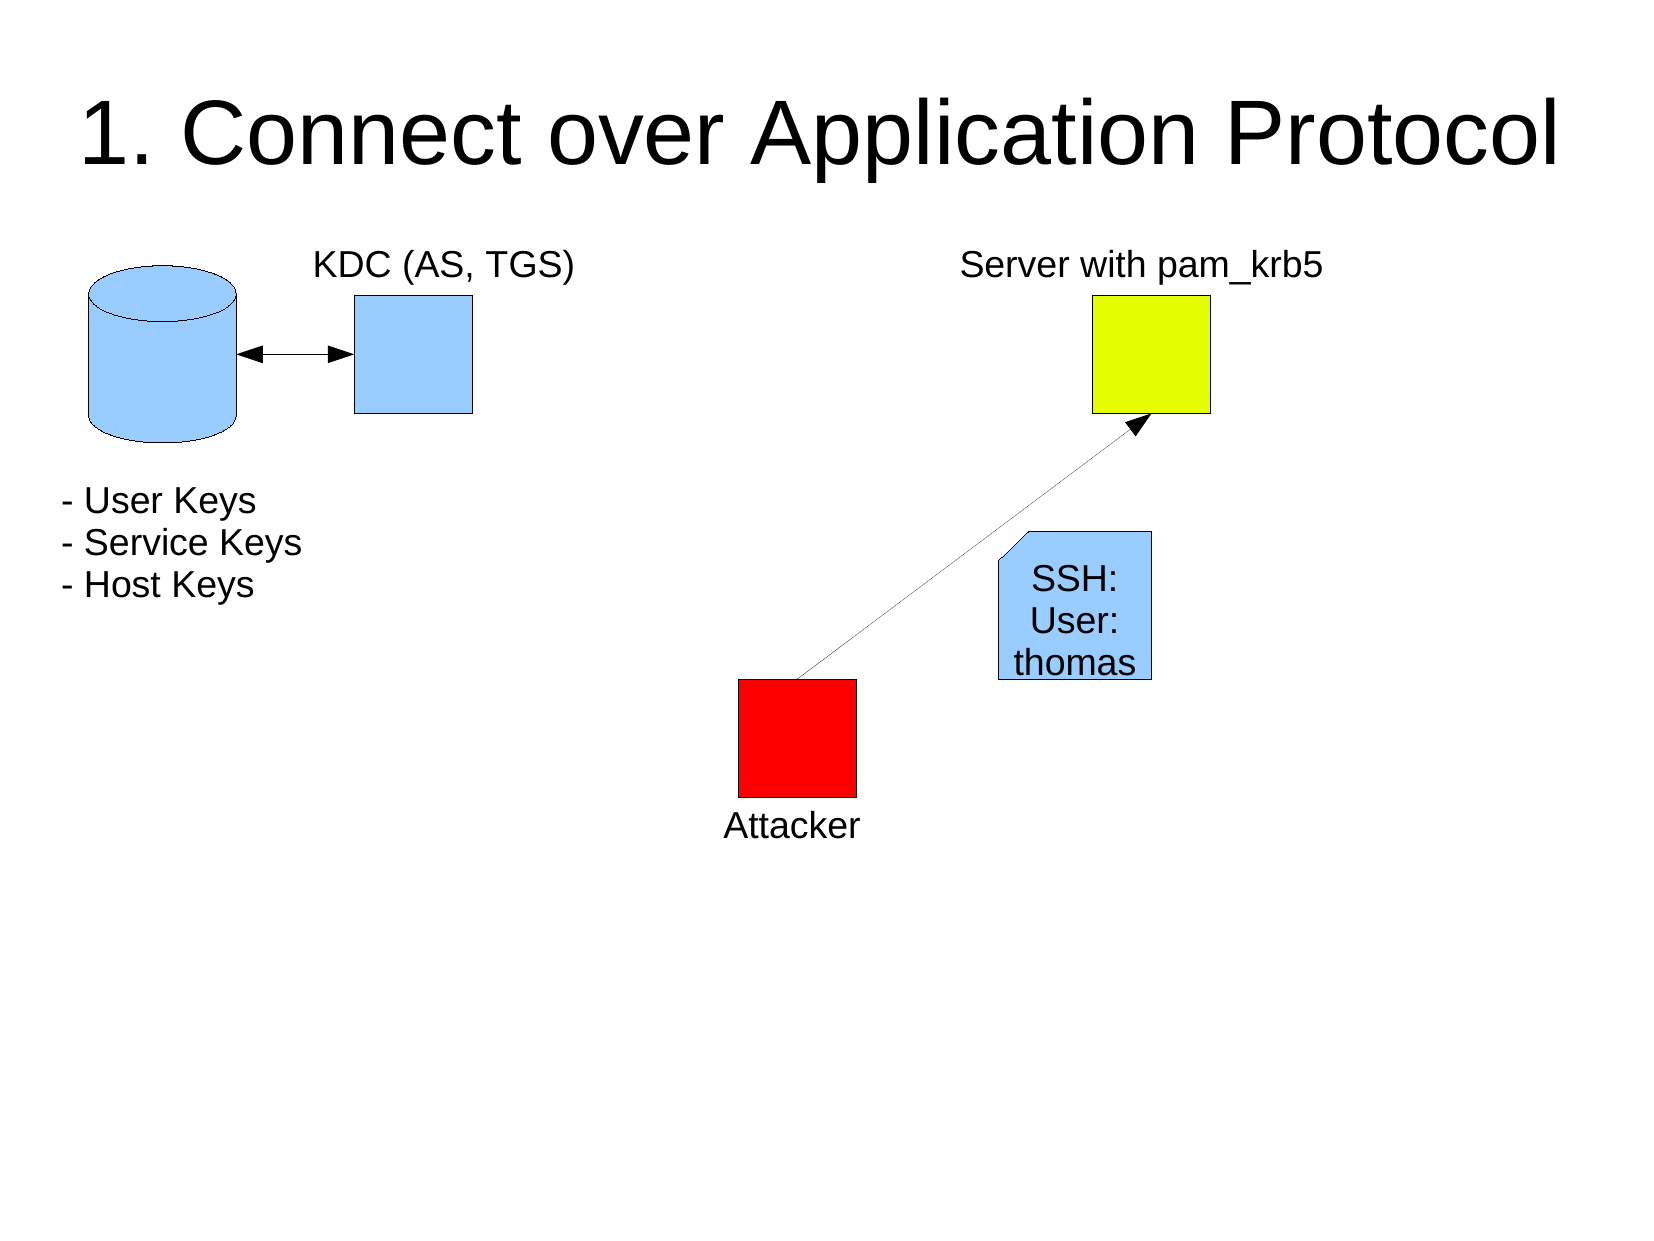

# 1. Connect over Application Protocol
KDC (AS, TGS)
Server with pam_krb5
- User Keys
- Service Keys
- Host Keys
SSH:
User:
thomas
Attacker